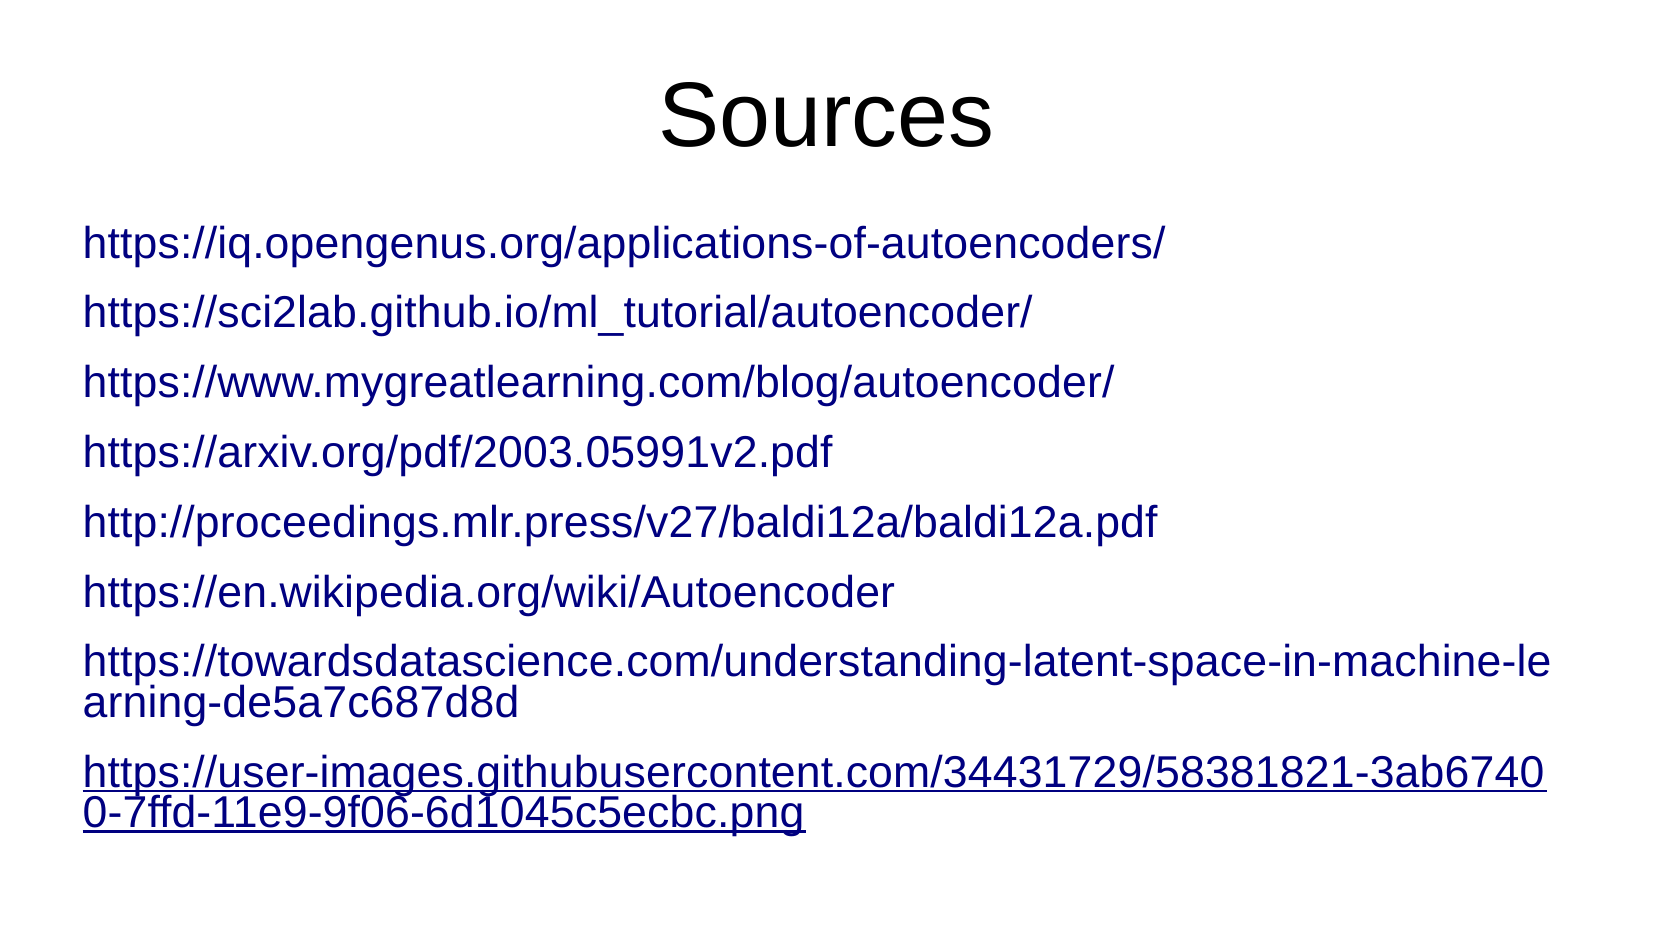

# Sources
https://iq.opengenus.org/applications-of-autoencoders/
https://sci2lab.github.io/ml_tutorial/autoencoder/
https://www.mygreatlearning.com/blog/autoencoder/
https://arxiv.org/pdf/2003.05991v2.pdf
http://proceedings.mlr.press/v27/baldi12a/baldi12a.pdf
https://en.wikipedia.org/wiki/Autoencoder
https://towardsdatascience.com/understanding-latent-space-in-machine-learning-de5a7c687d8d
https://user-images.githubusercontent.com/34431729/58381821-3ab67400-7ffd-11e9-9f06-6d1045c5ecbc.png